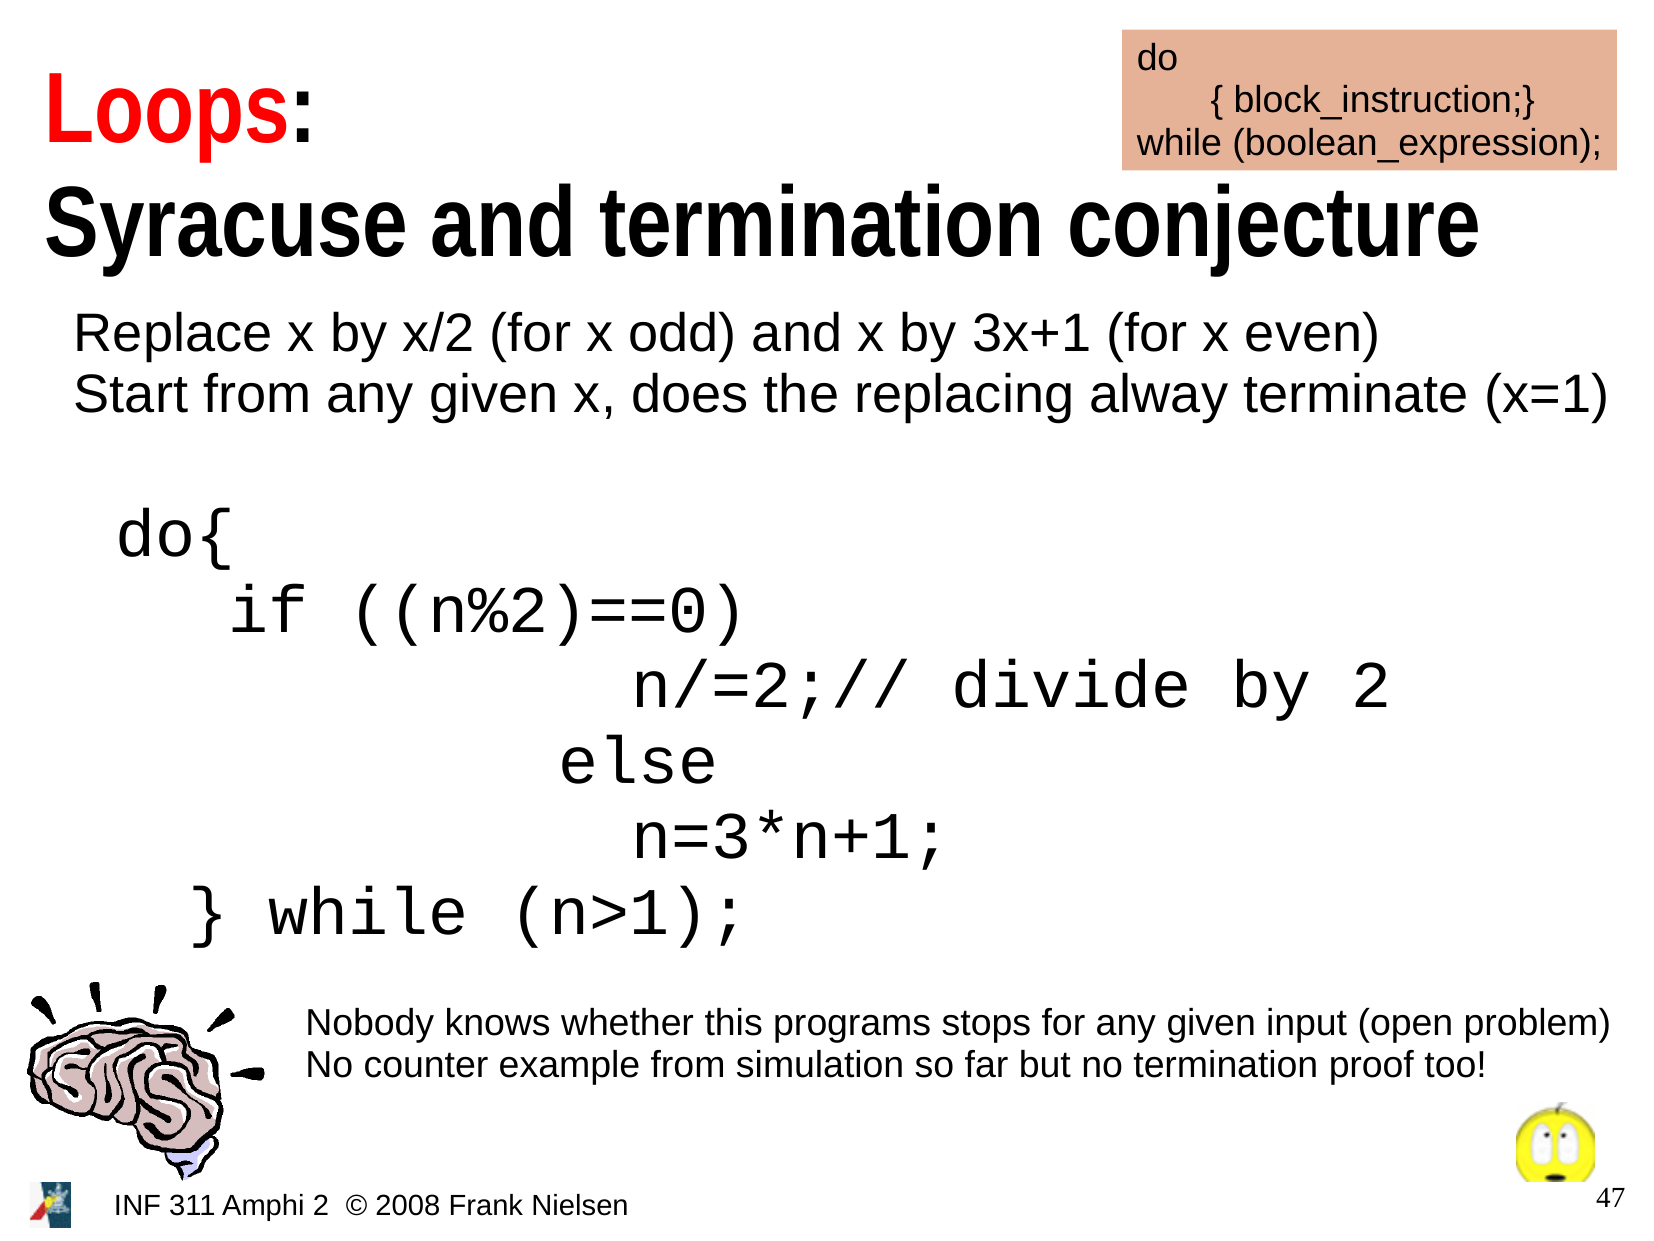

do
	{ block_instruction;}
while (boolean_expression);
Loops:
Syracuse and termination conjecture
Replace x by x/2 (for x odd) and x by 3x+1 (for x even)
Start from any given x, does the replacing alway terminate (x=1)
do{
	 if ((n%2)==0)
							n/=2;// divide by 2
						else
							n=3*n+1;
	} while (n>1);
Nobody knows whether this programs stops for any given input (open problem)
No counter example from simulation so far but no termination proof too!